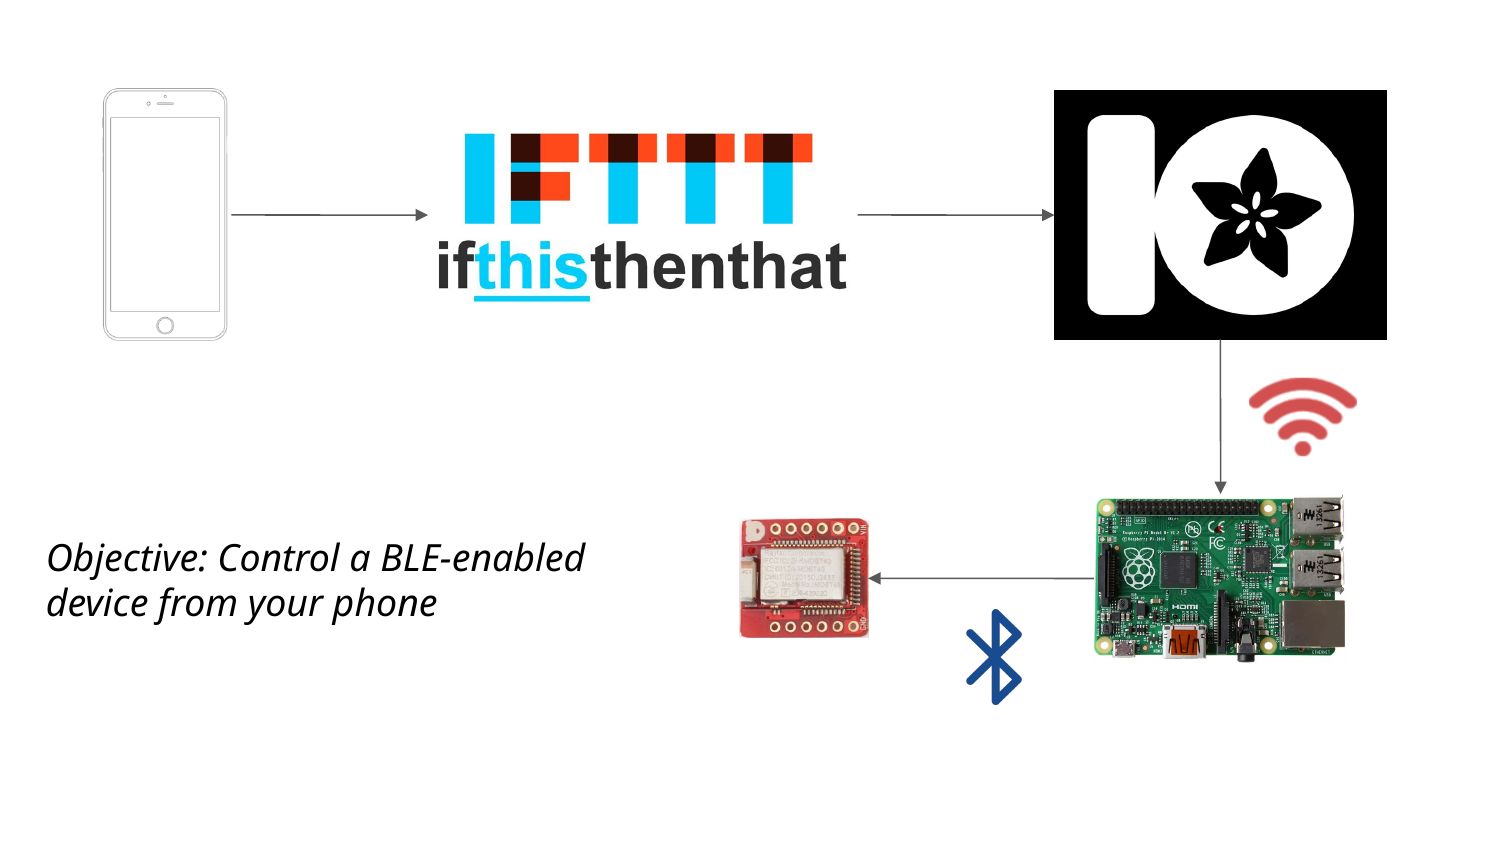

Objective: Control a BLE-enabled device from your phone